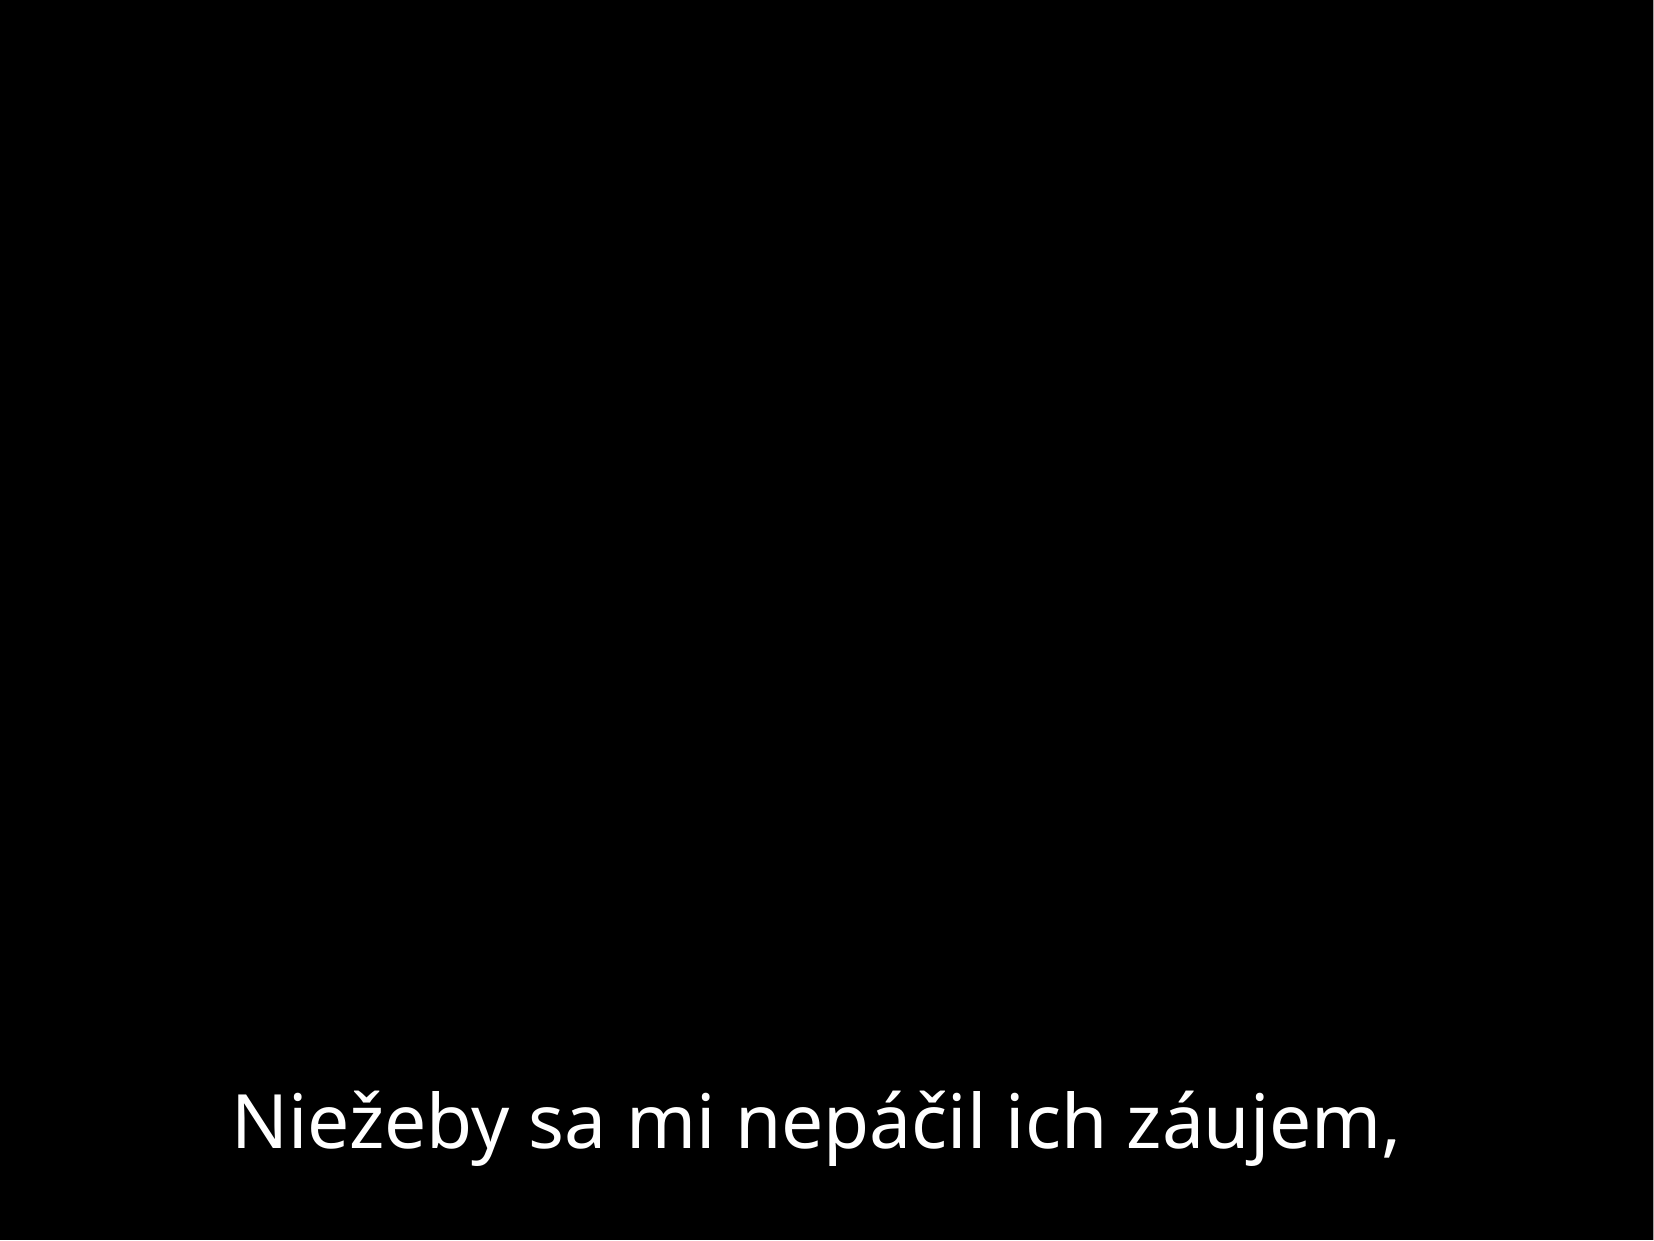

# Niežeby sa mi nepáčil ich záujem,